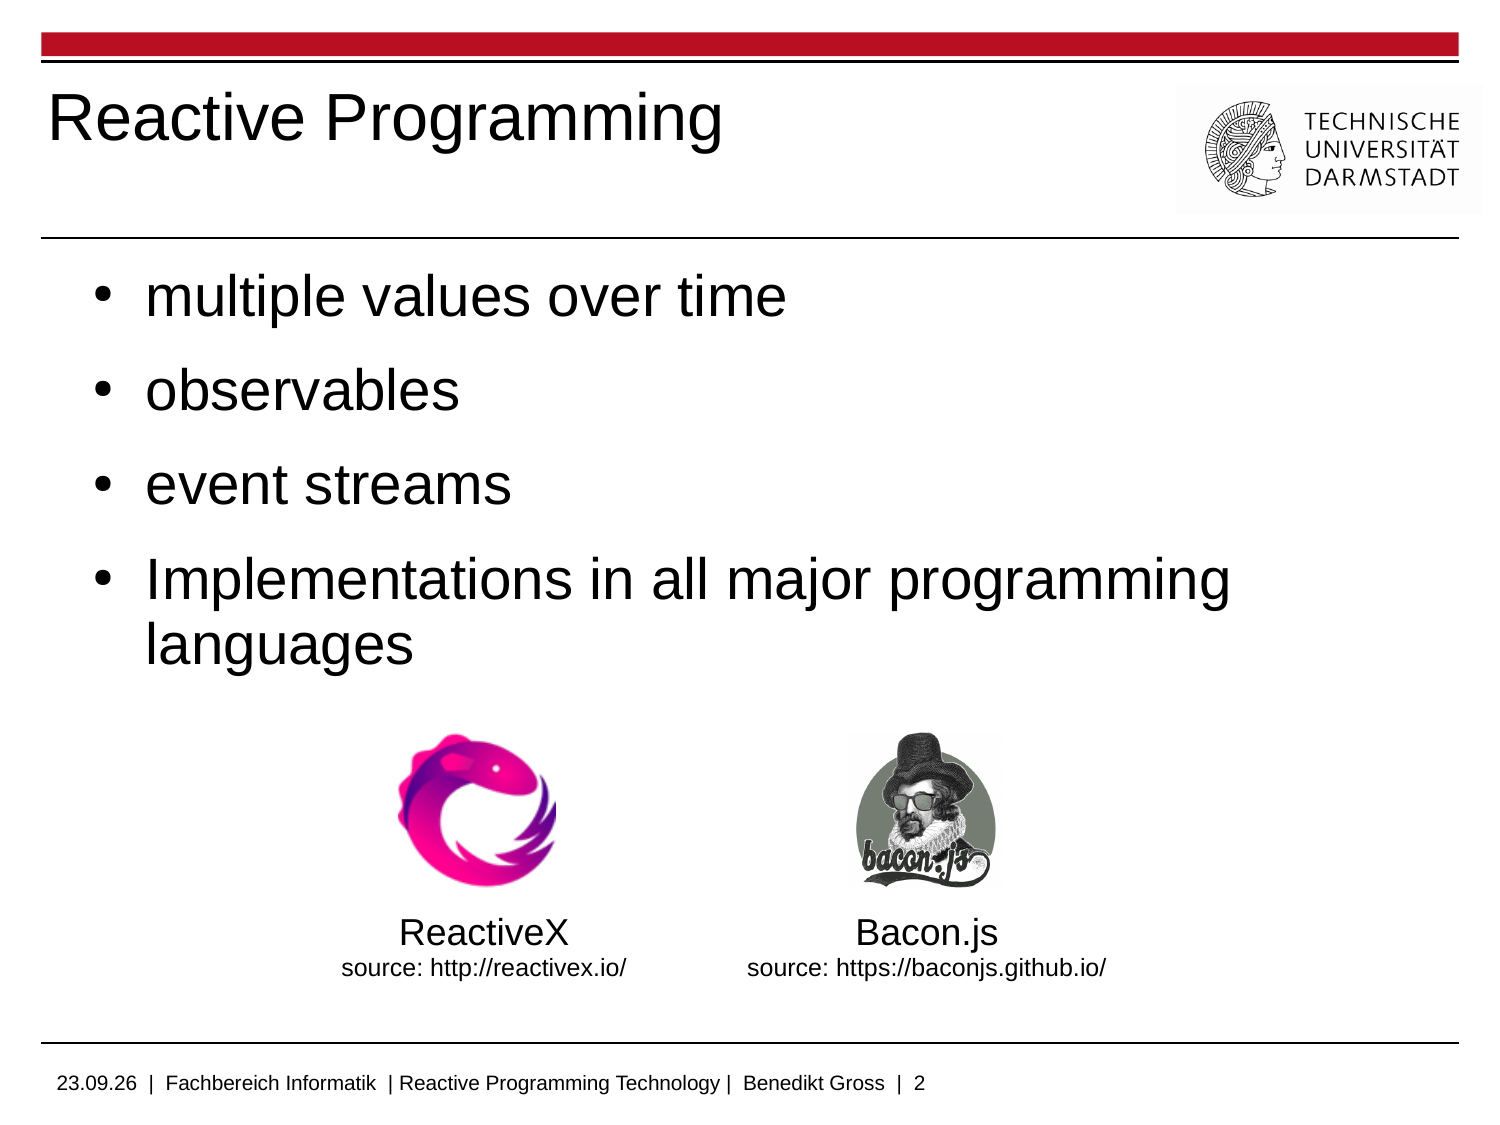

# Reactive Programming
multiple values over time
observables
event streams
Implementations in all major programming languages
ReactiveX
source: http://reactivex.io/
Bacon.js
source: https://baconjs.github.io/